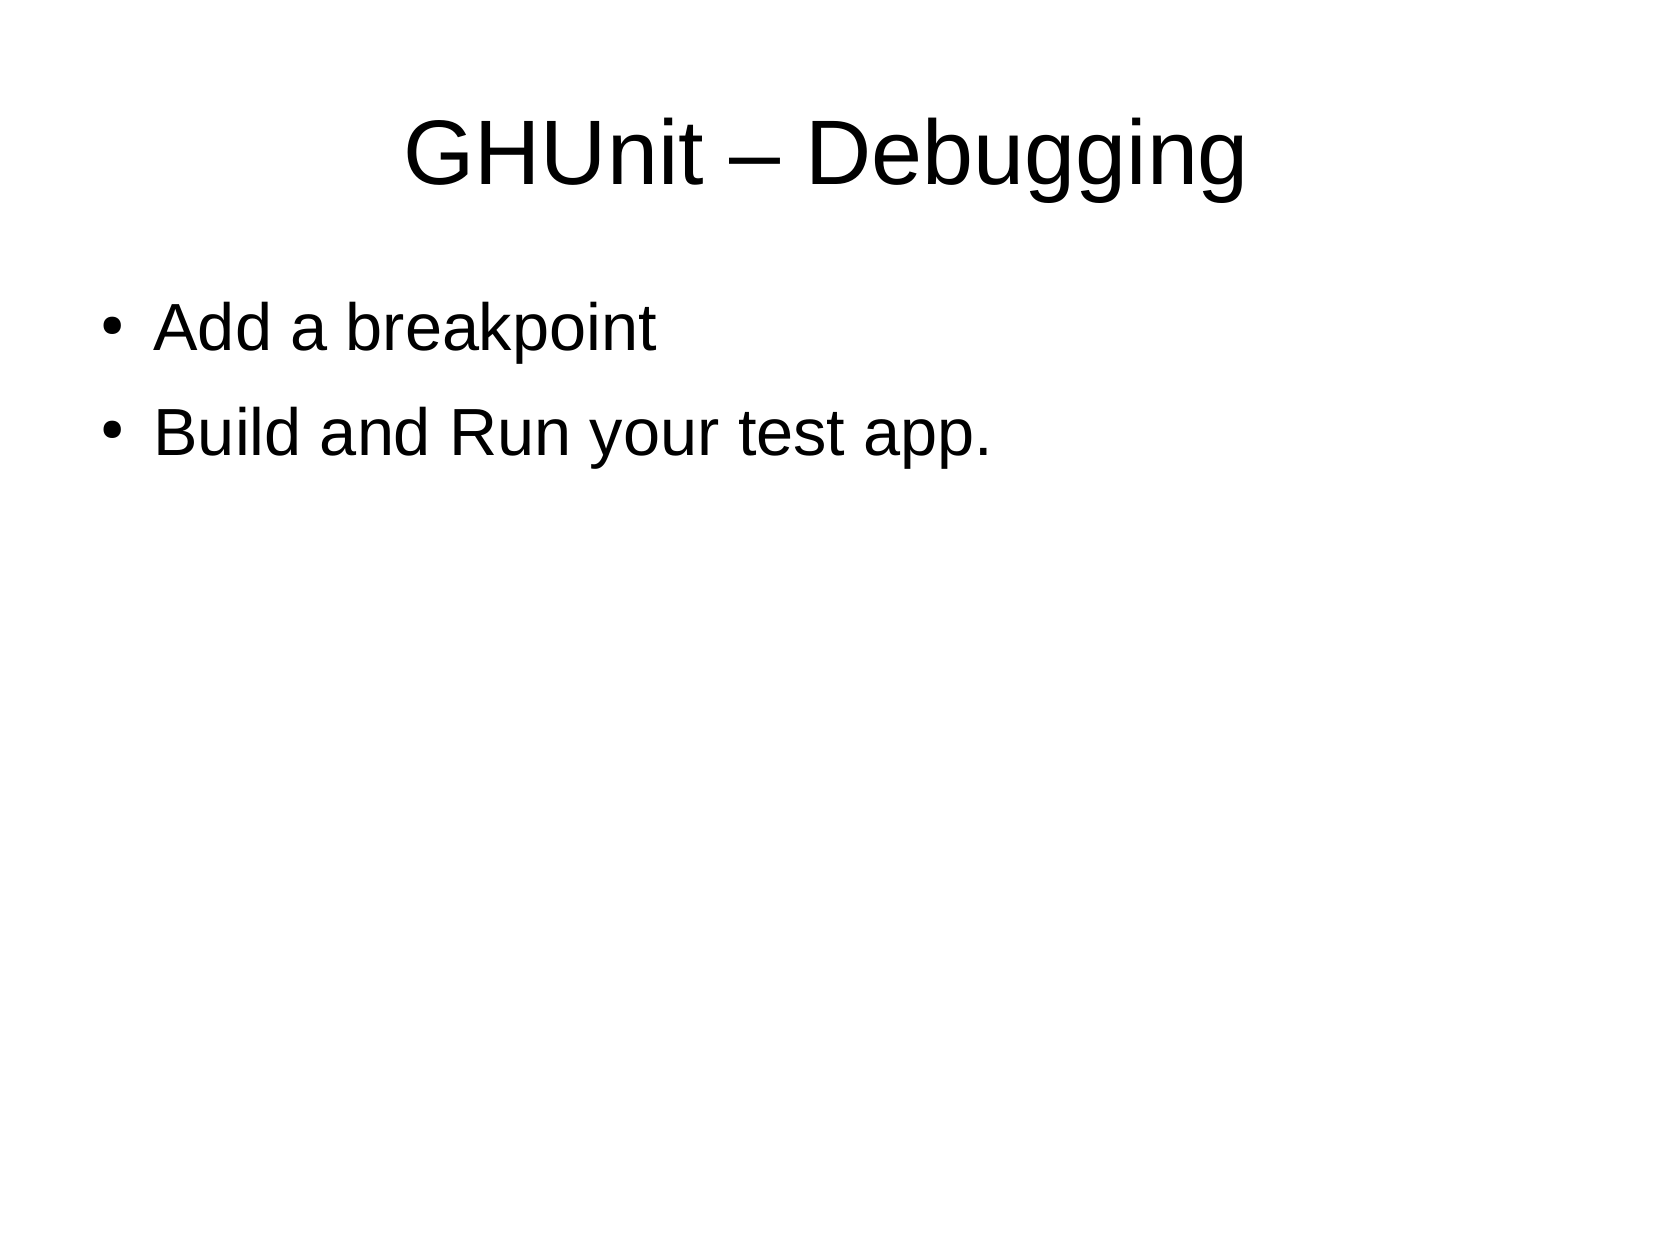

# GHUnit – Debugging
Add a breakpoint
Build and Run your test app.